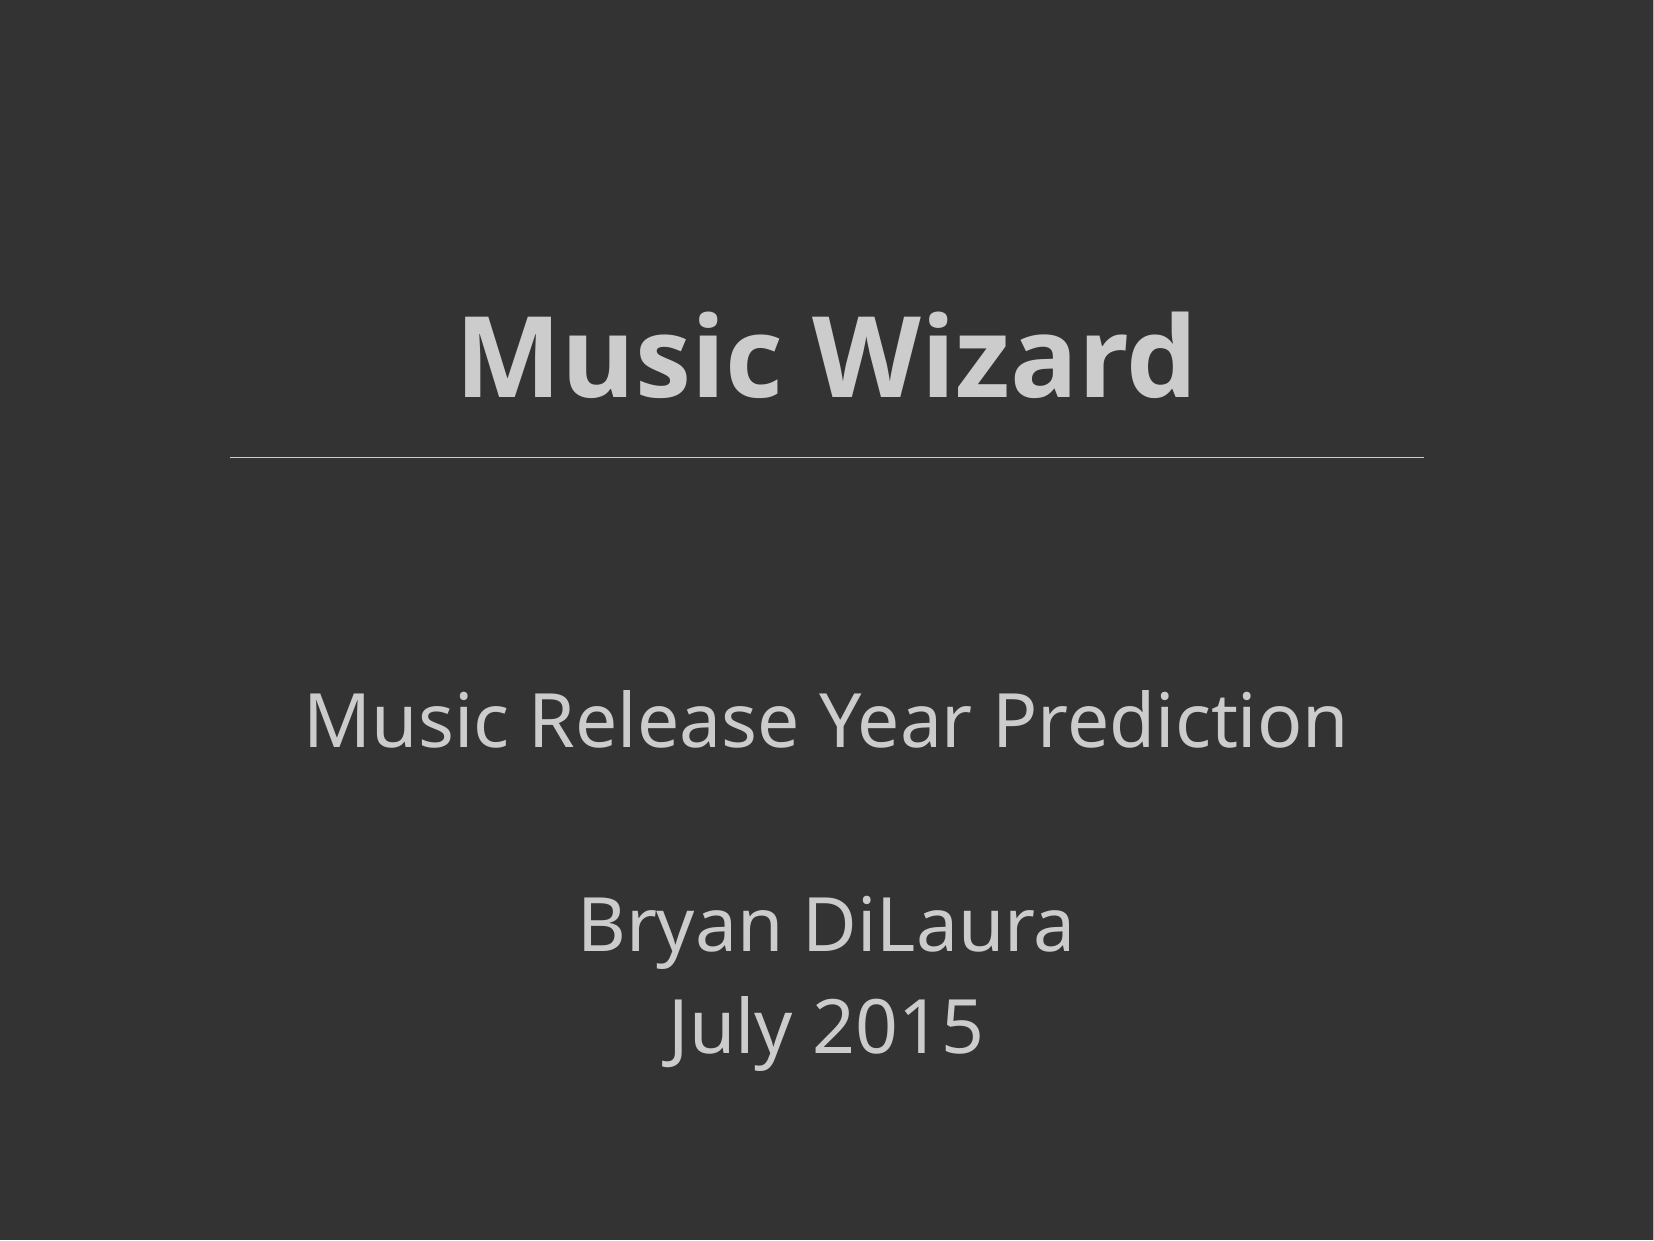

# Music Wizard
Music Release Year Prediction
Bryan DiLaura
July 2015